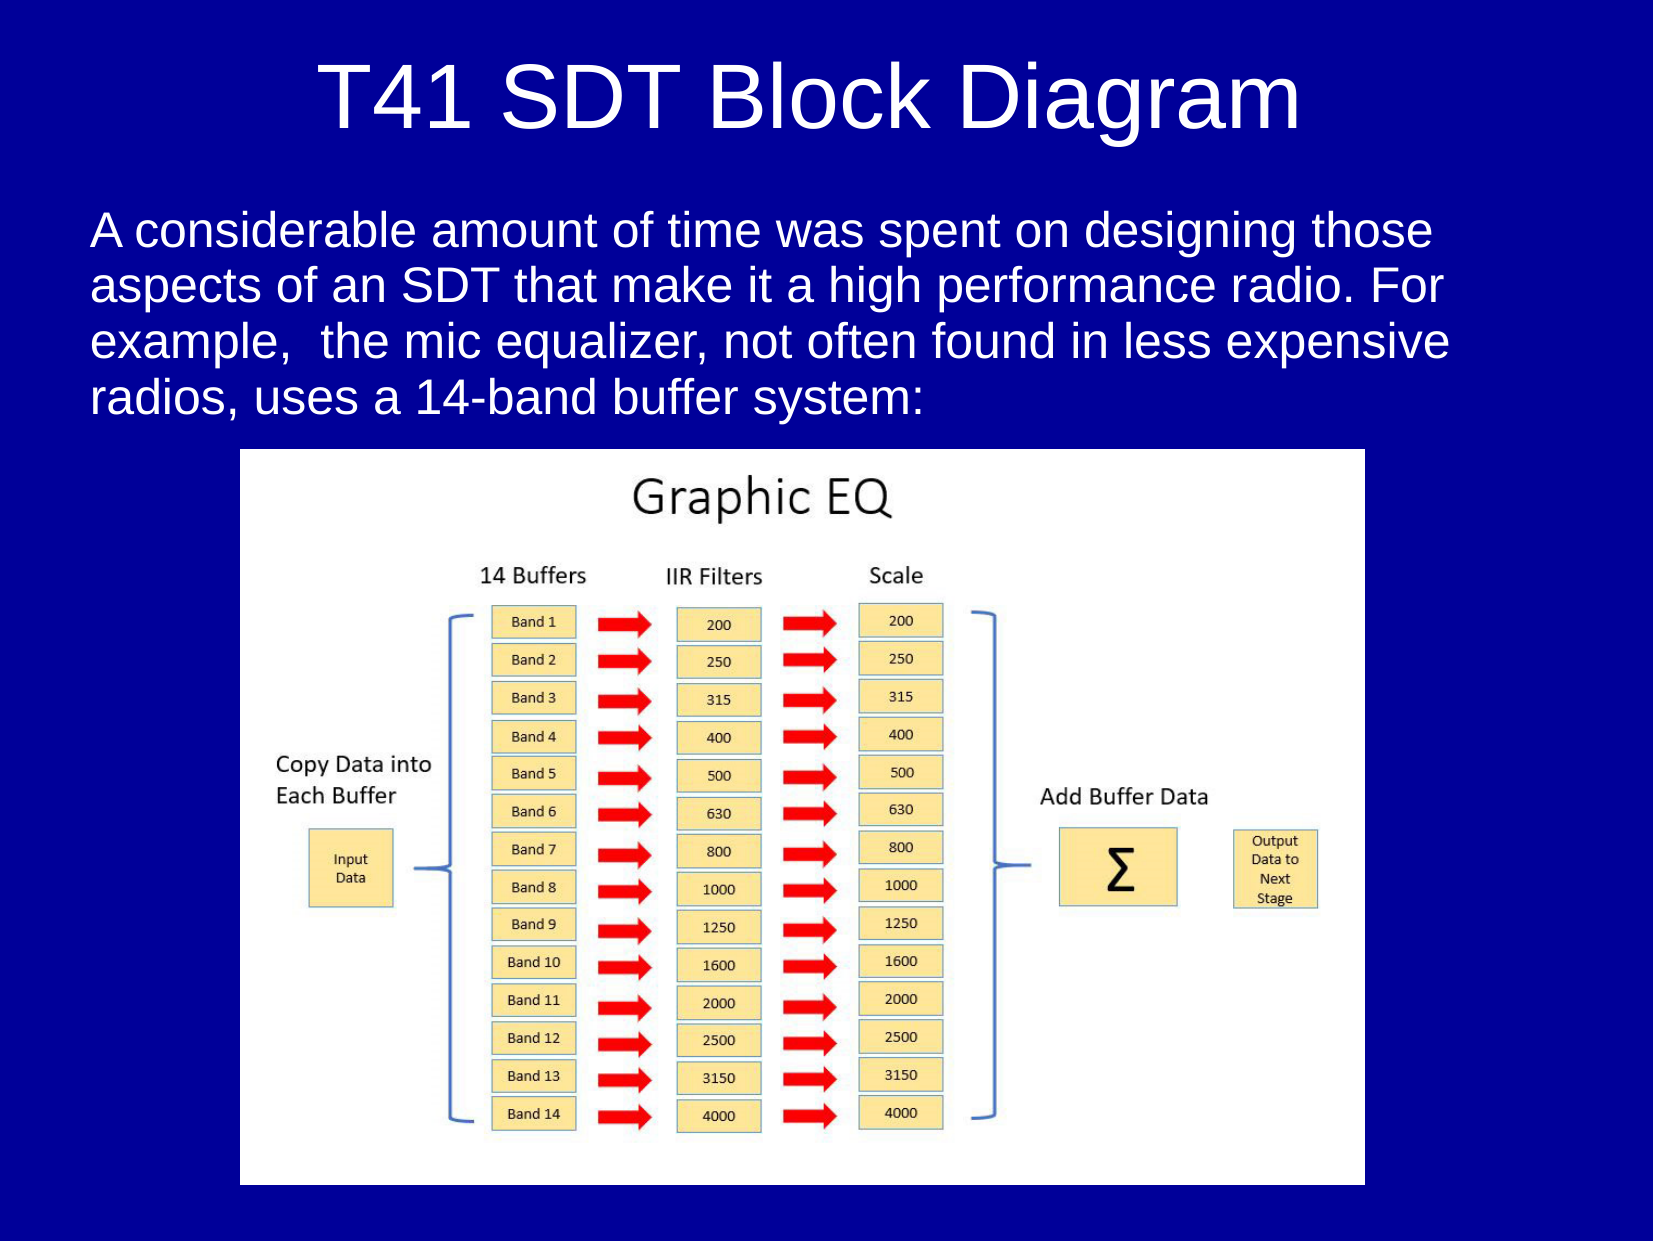

T41 SDT Block Diagram
A considerable amount of time was spent on designing those
aspects of an SDT that make it a high performance radio. For
example, the mic equalizer, not often found in less expensive
radios, uses a 14-band buffer system: